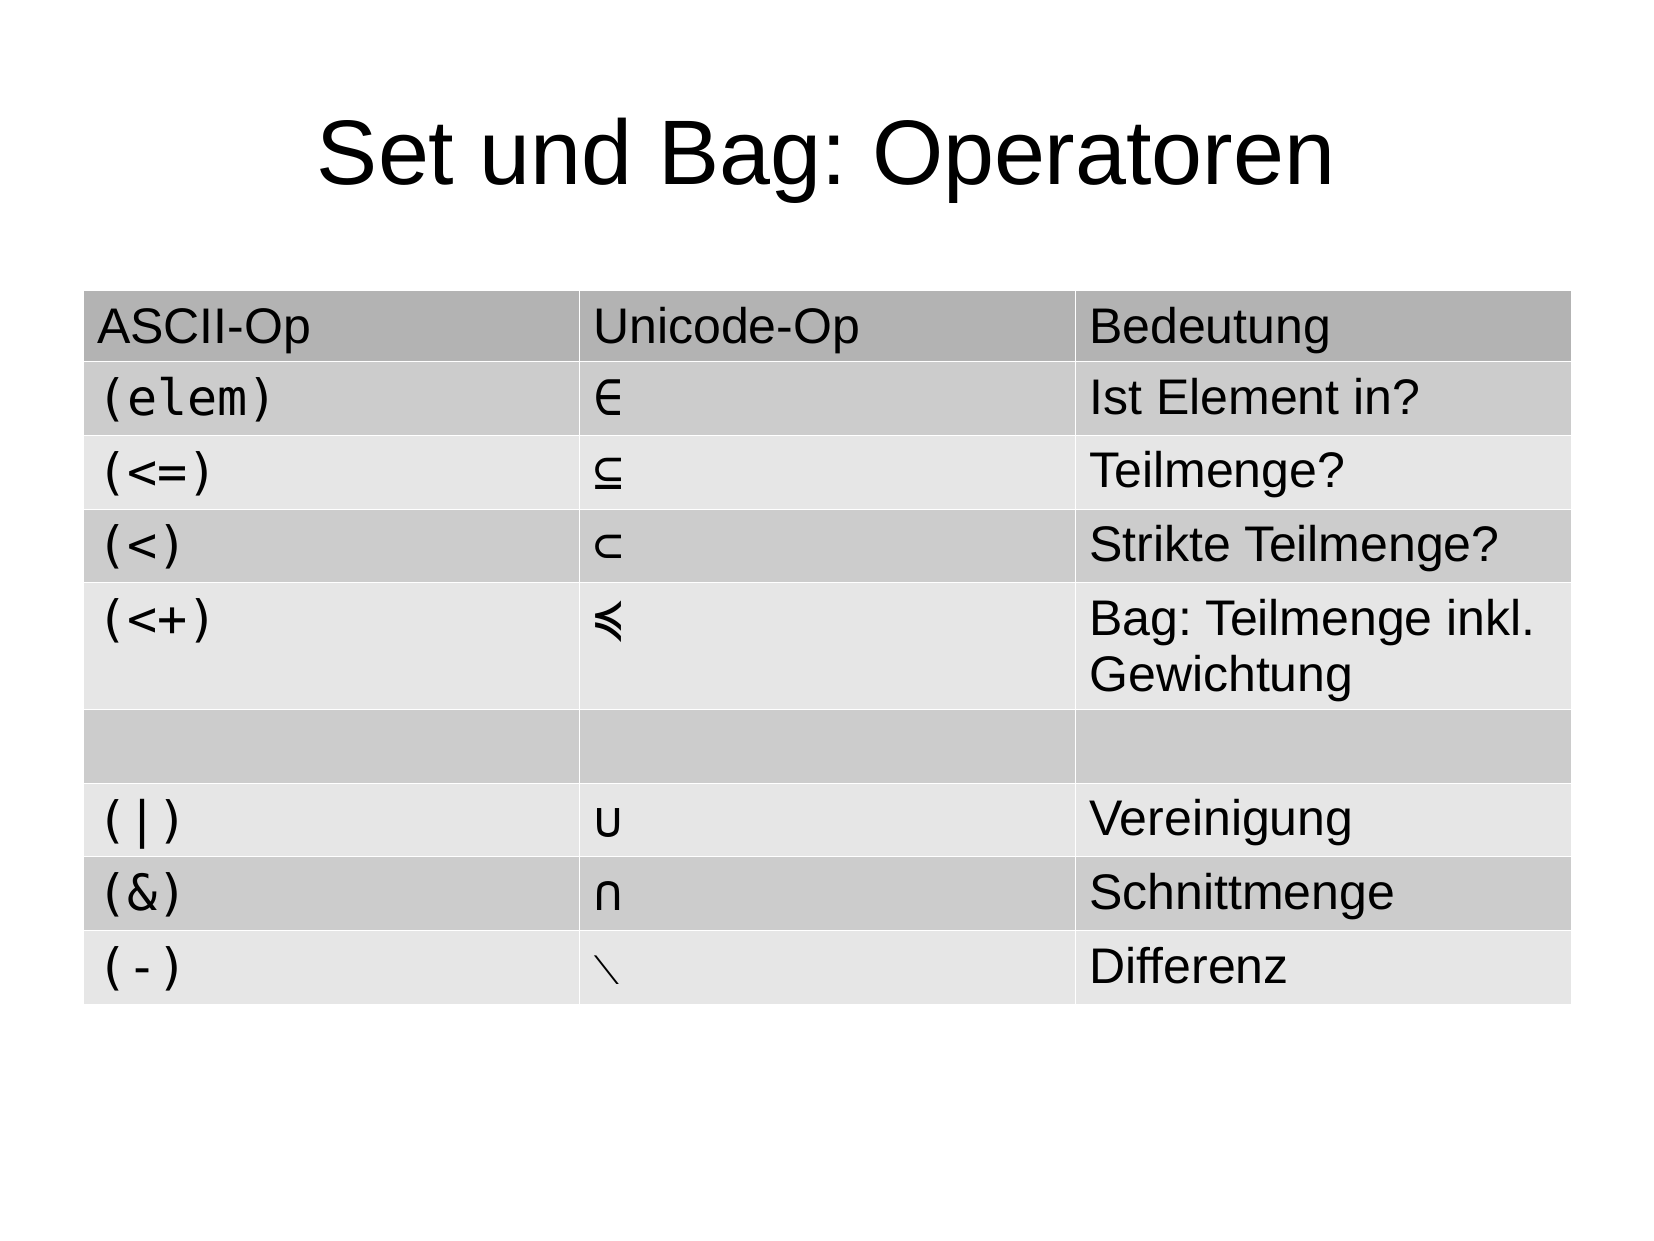

# Set und Bag: Operatoren
| ASCII-Op | Unicode-Op | Bedeutung |
| --- | --- | --- |
| (elem) | ∈ | Ist Element in? |
| (<=) | ⊆ | Teilmenge? |
| (<) | ⊂ | Strikte Teilmenge? |
| (<+) | ≼ | Bag: Teilmenge inkl. Gewichtung |
| | | |
| (|) | ∪ | Vereinigung |
| (&) | ∩ | Schnittmenge |
| (-) | ∖ | Differenz |